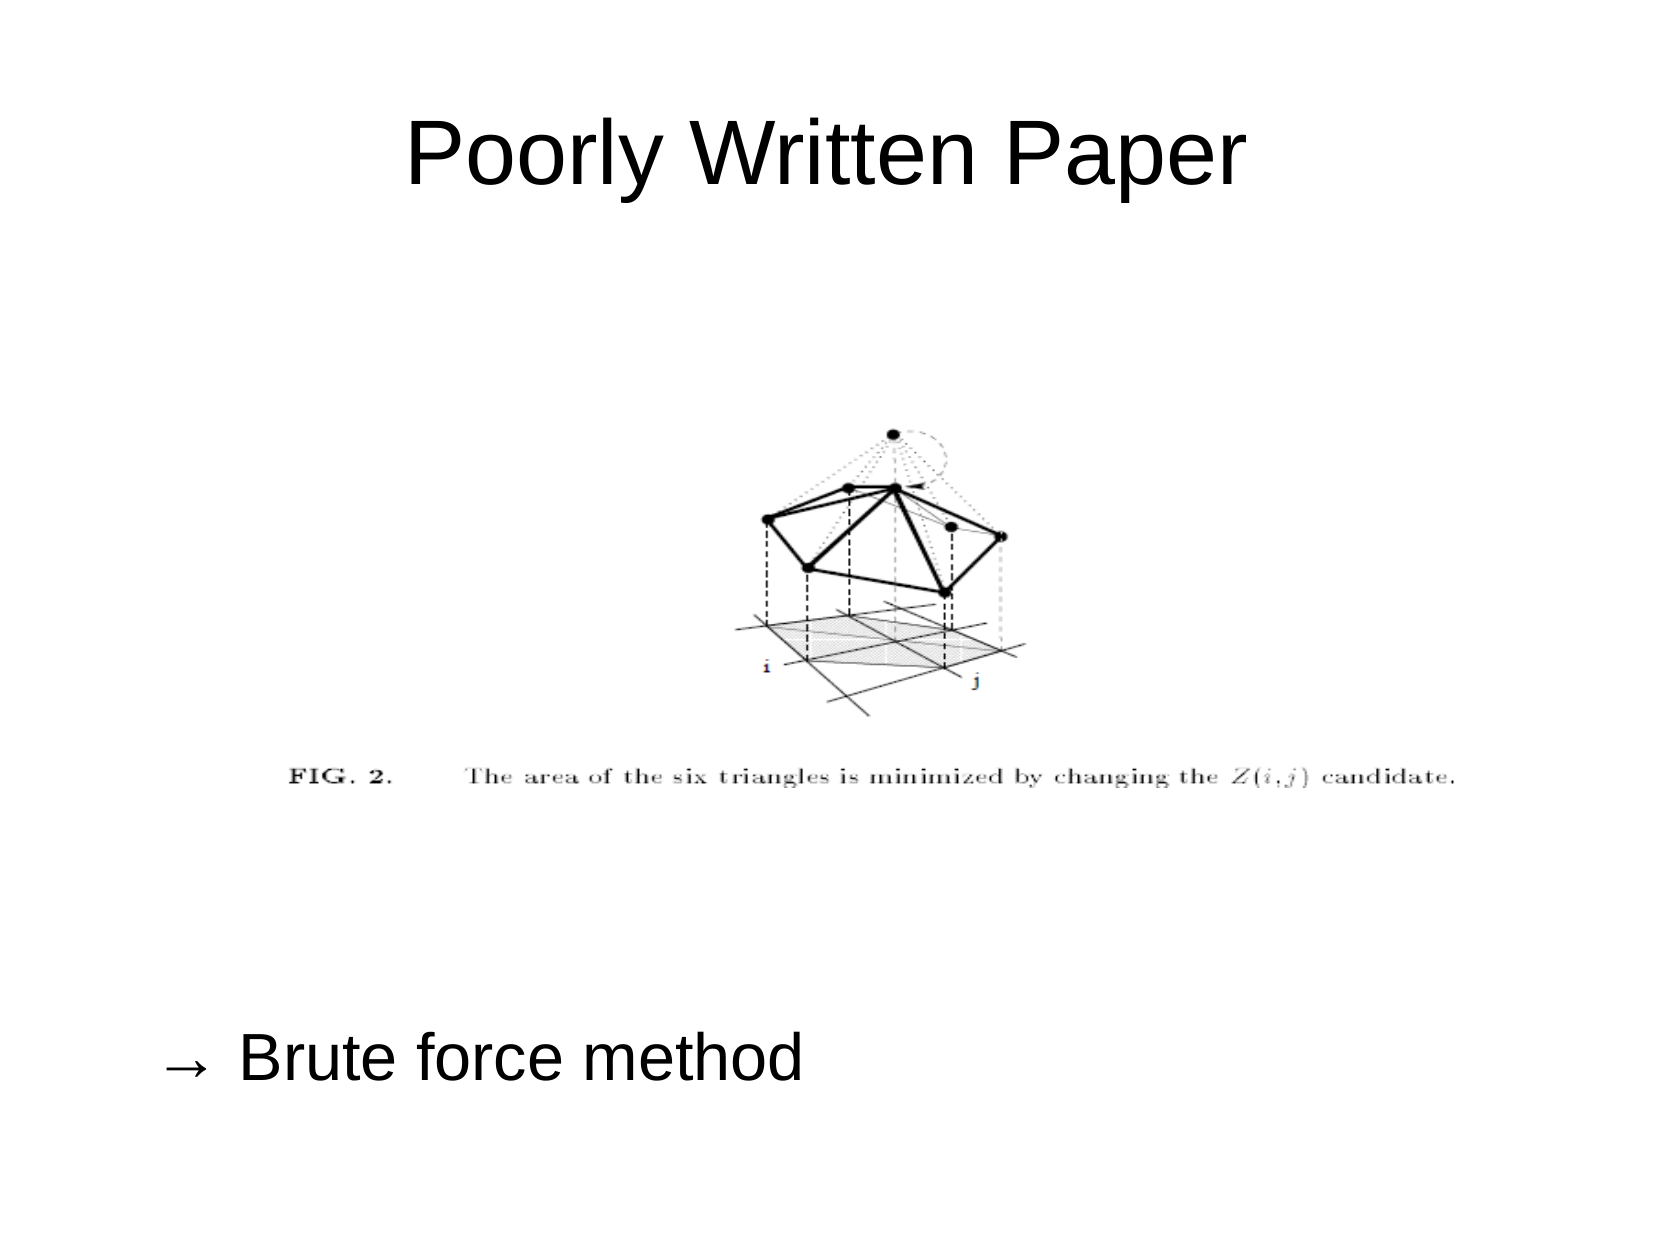

# Poorly Written Paper
→ Brute force method